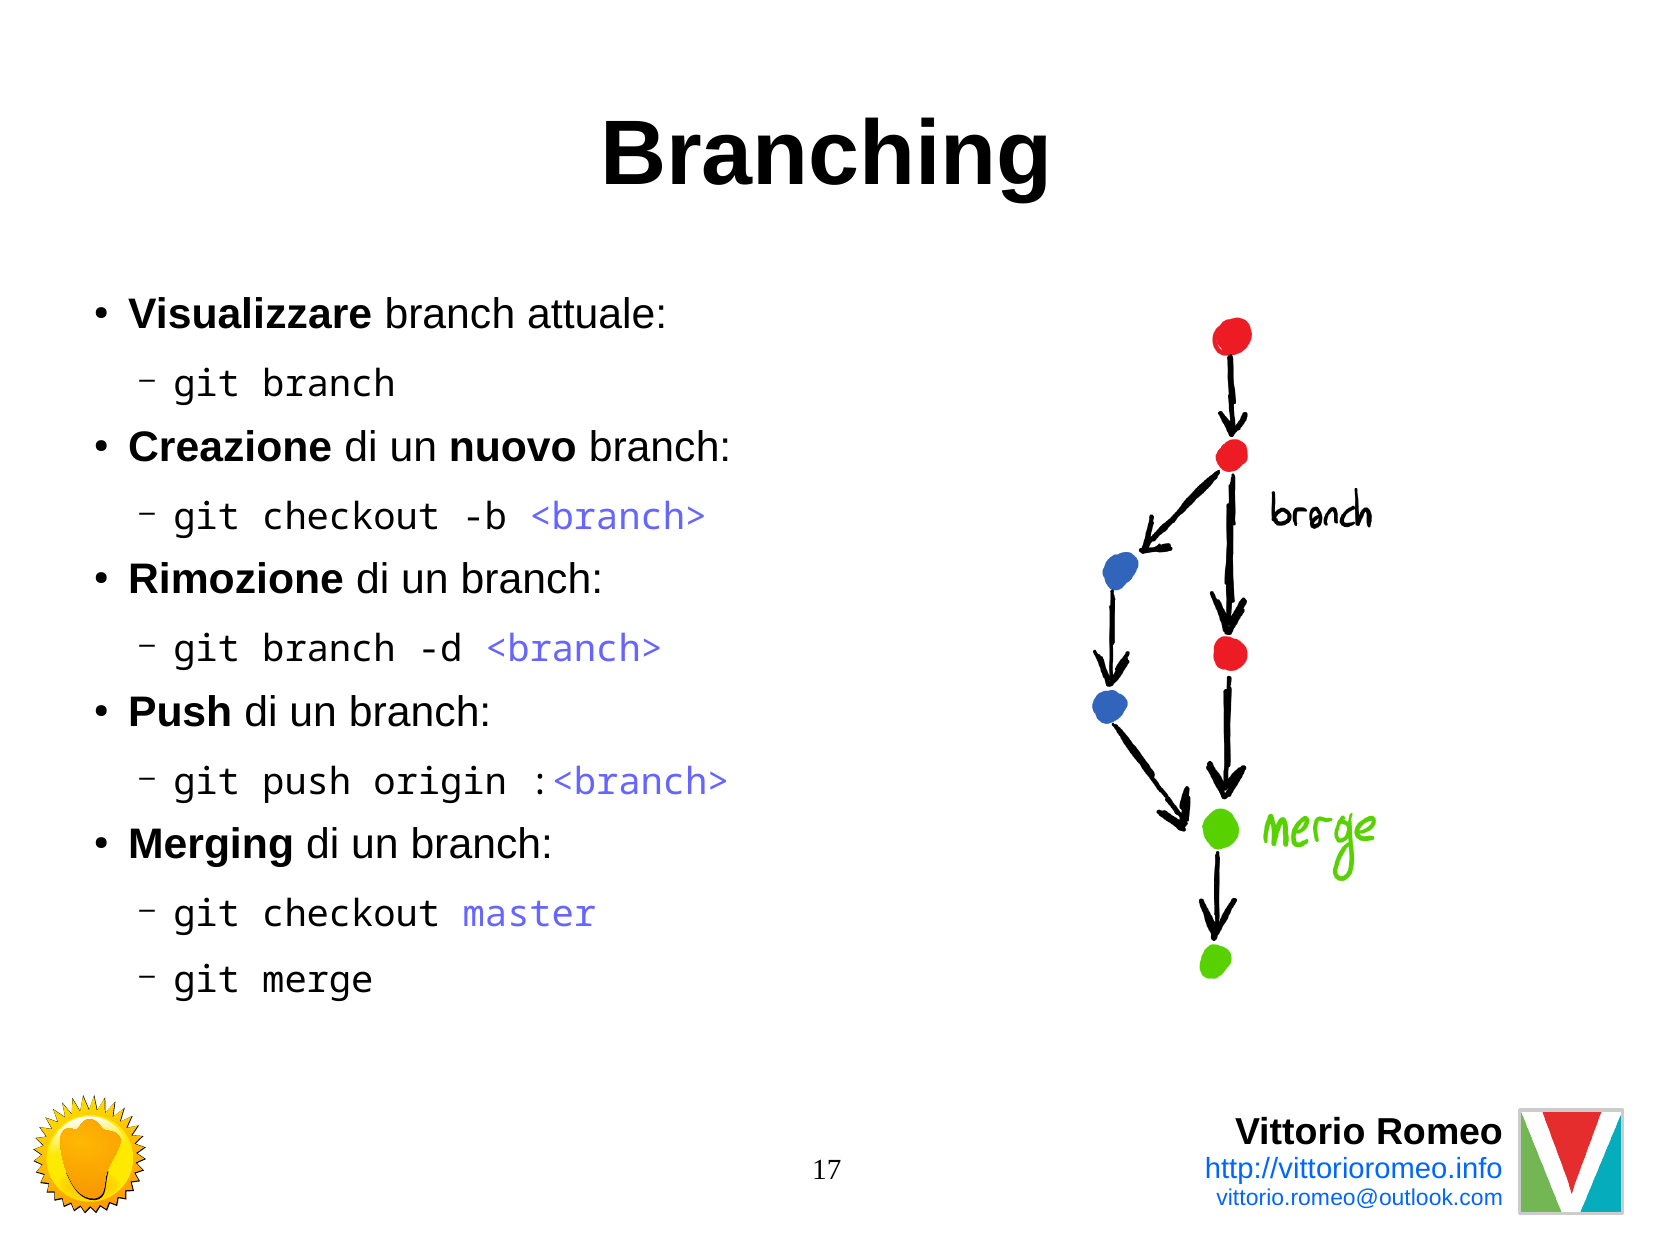

# Branching
Visualizzare branch attuale:
git branch
Creazione di un nuovo branch:
git checkout -b <branch>
Rimozione di un branch:
git branch -d <branch>
Push di un branch:
git push origin :<branch>
Merging di un branch:
git checkout master
git merge